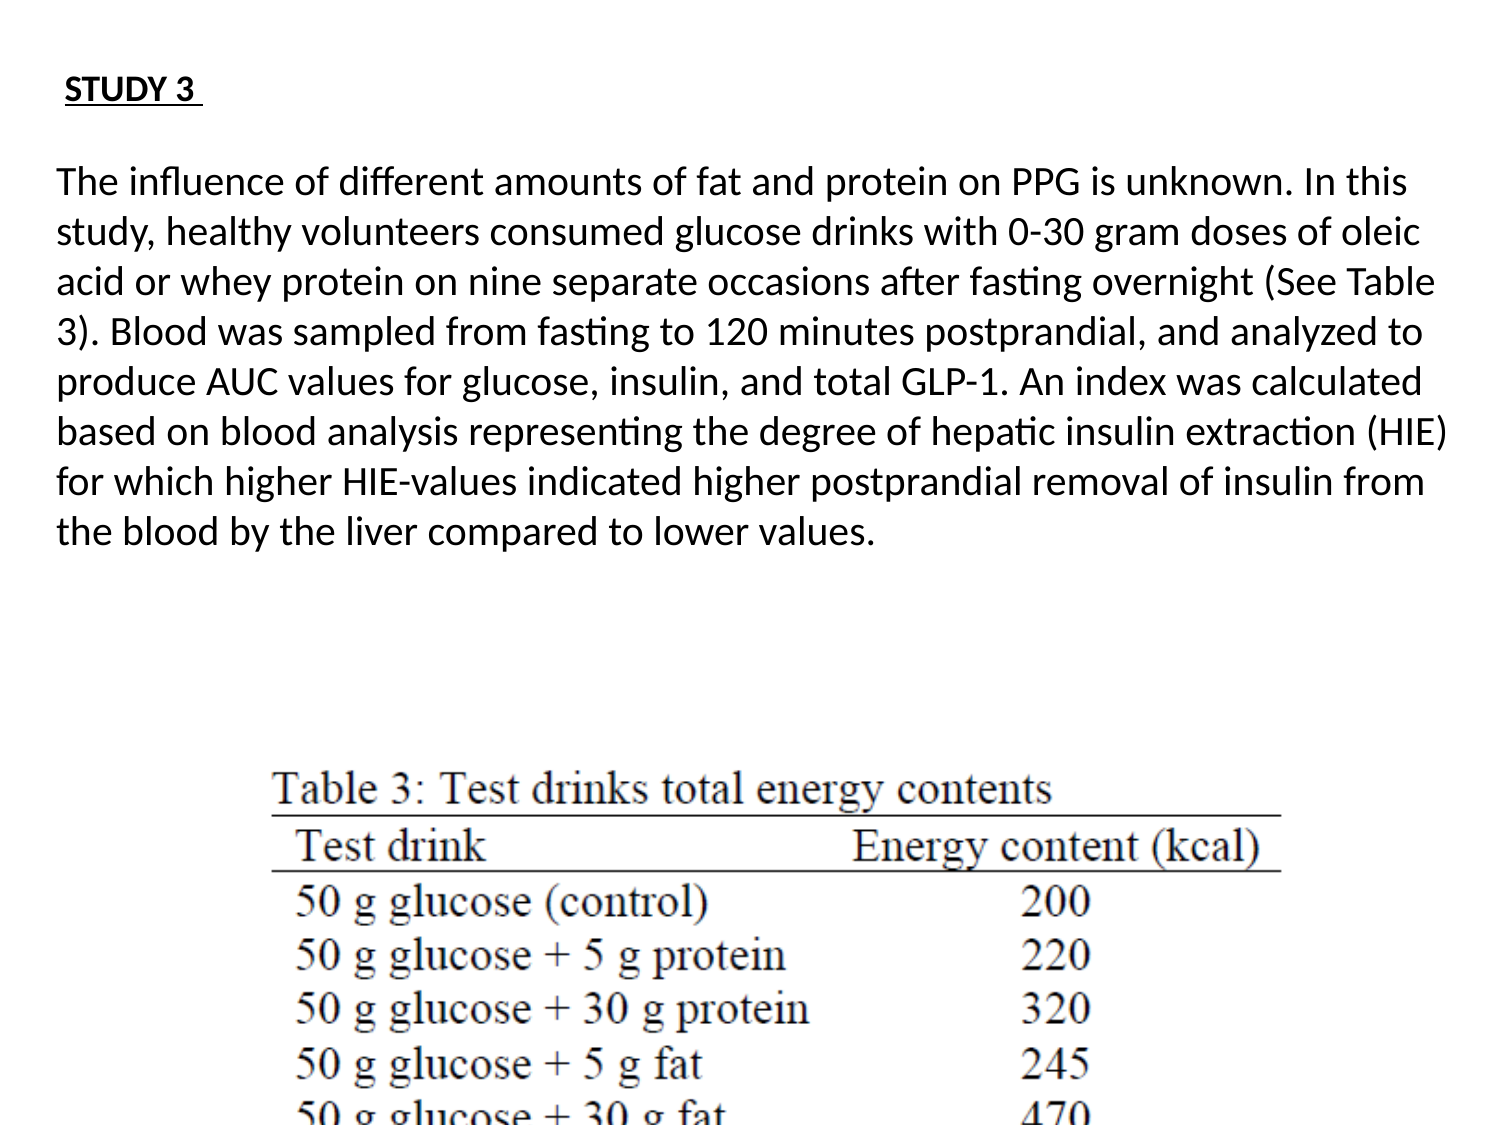

STUDY 3
The influence of different amounts of fat and protein on PPG is unknown. In this study, healthy volunteers consumed glucose drinks with 0-30 gram doses of oleic acid or whey protein on nine separate occasions after fasting overnight (See Table 3). Blood was sampled from fasting to 120 minutes postprandial, and analyzed to produce AUC values for glucose, insulin, and total GLP-1. An index was calculated based on blood analysis representing the degree of hepatic insulin extraction (HIE) for which higher HIE-values indicated higher postprandial removal of insulin from the blood by the liver compared to lower values.